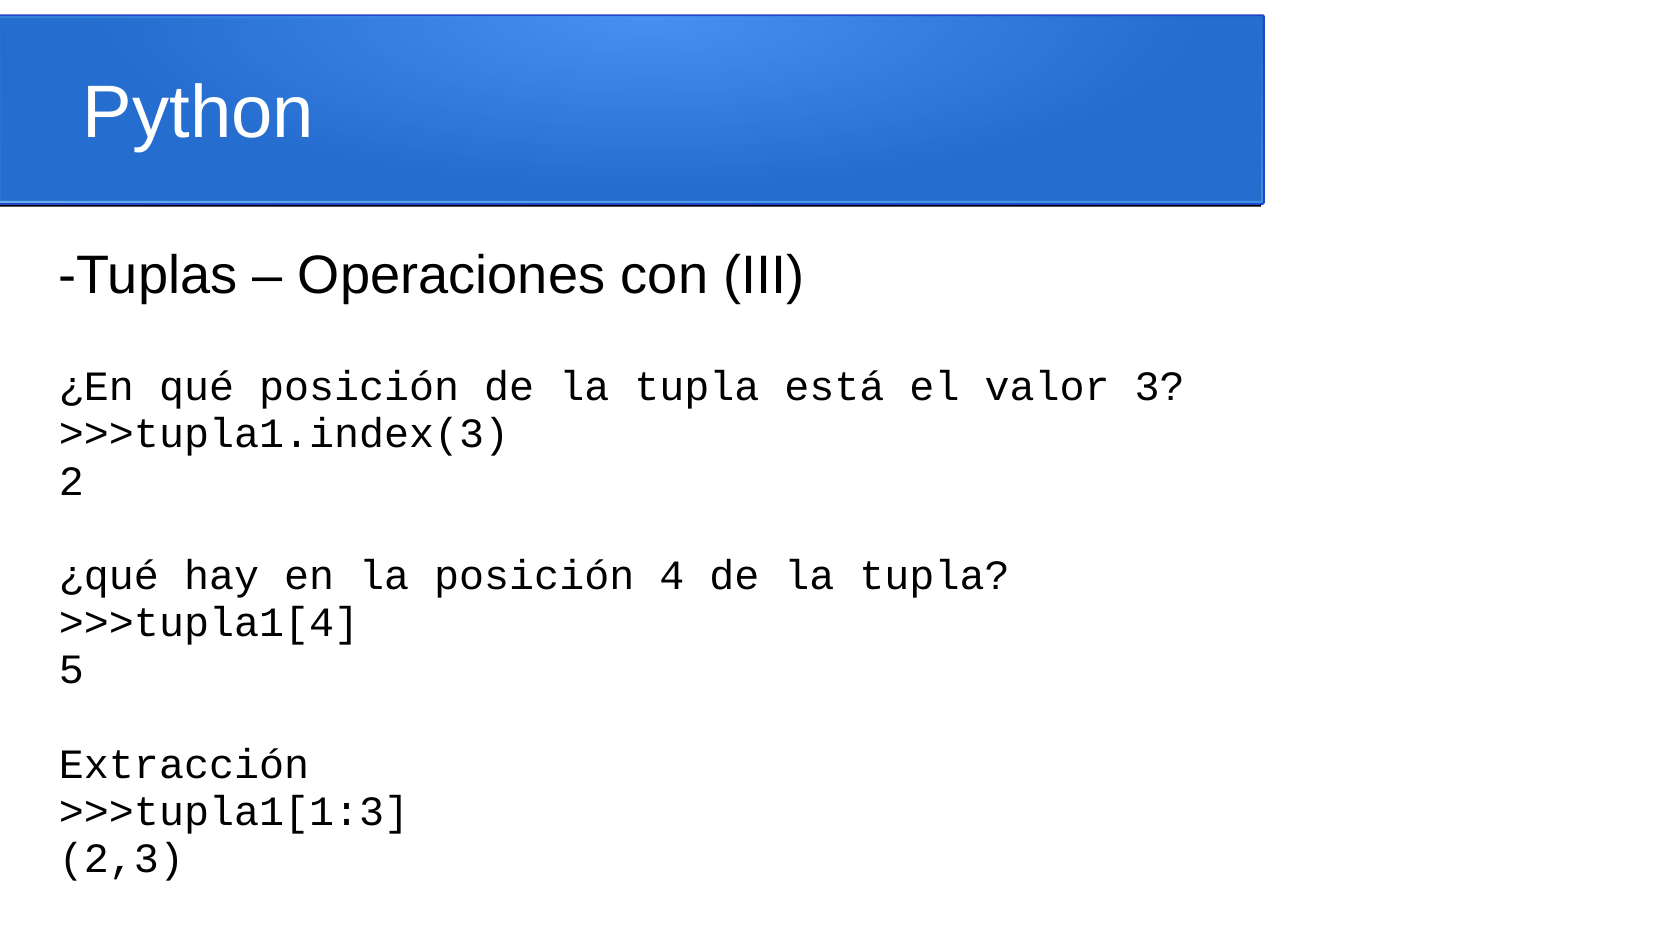

a =(1,”b”,true)
a[0]
1
a[2]
true
# Python
-Tuplas – Operaciones con (III)
¿En qué posición de la tupla está el valor 3?
>>>tupla1.index(3)
2
¿qué hay en la posición 4 de la tupla?
>>>tupla1[4]
5
Extracción
>>>tupla1[1:3]
(2,3)